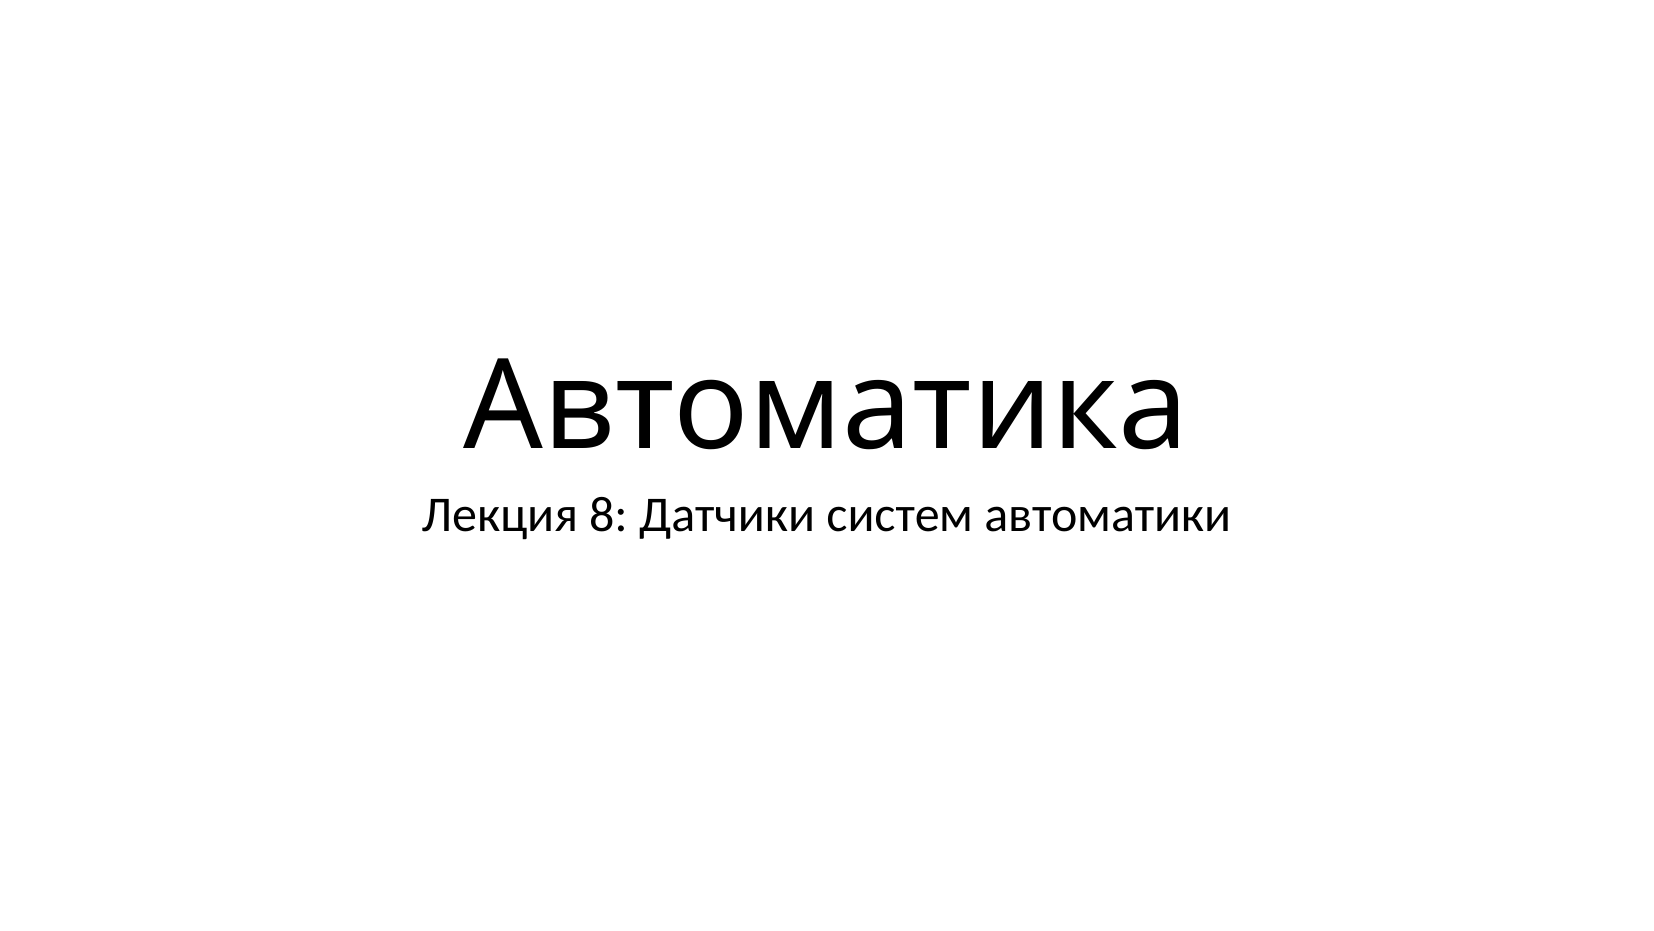

# Автоматика
Лекция 8: Датчики систем автоматики